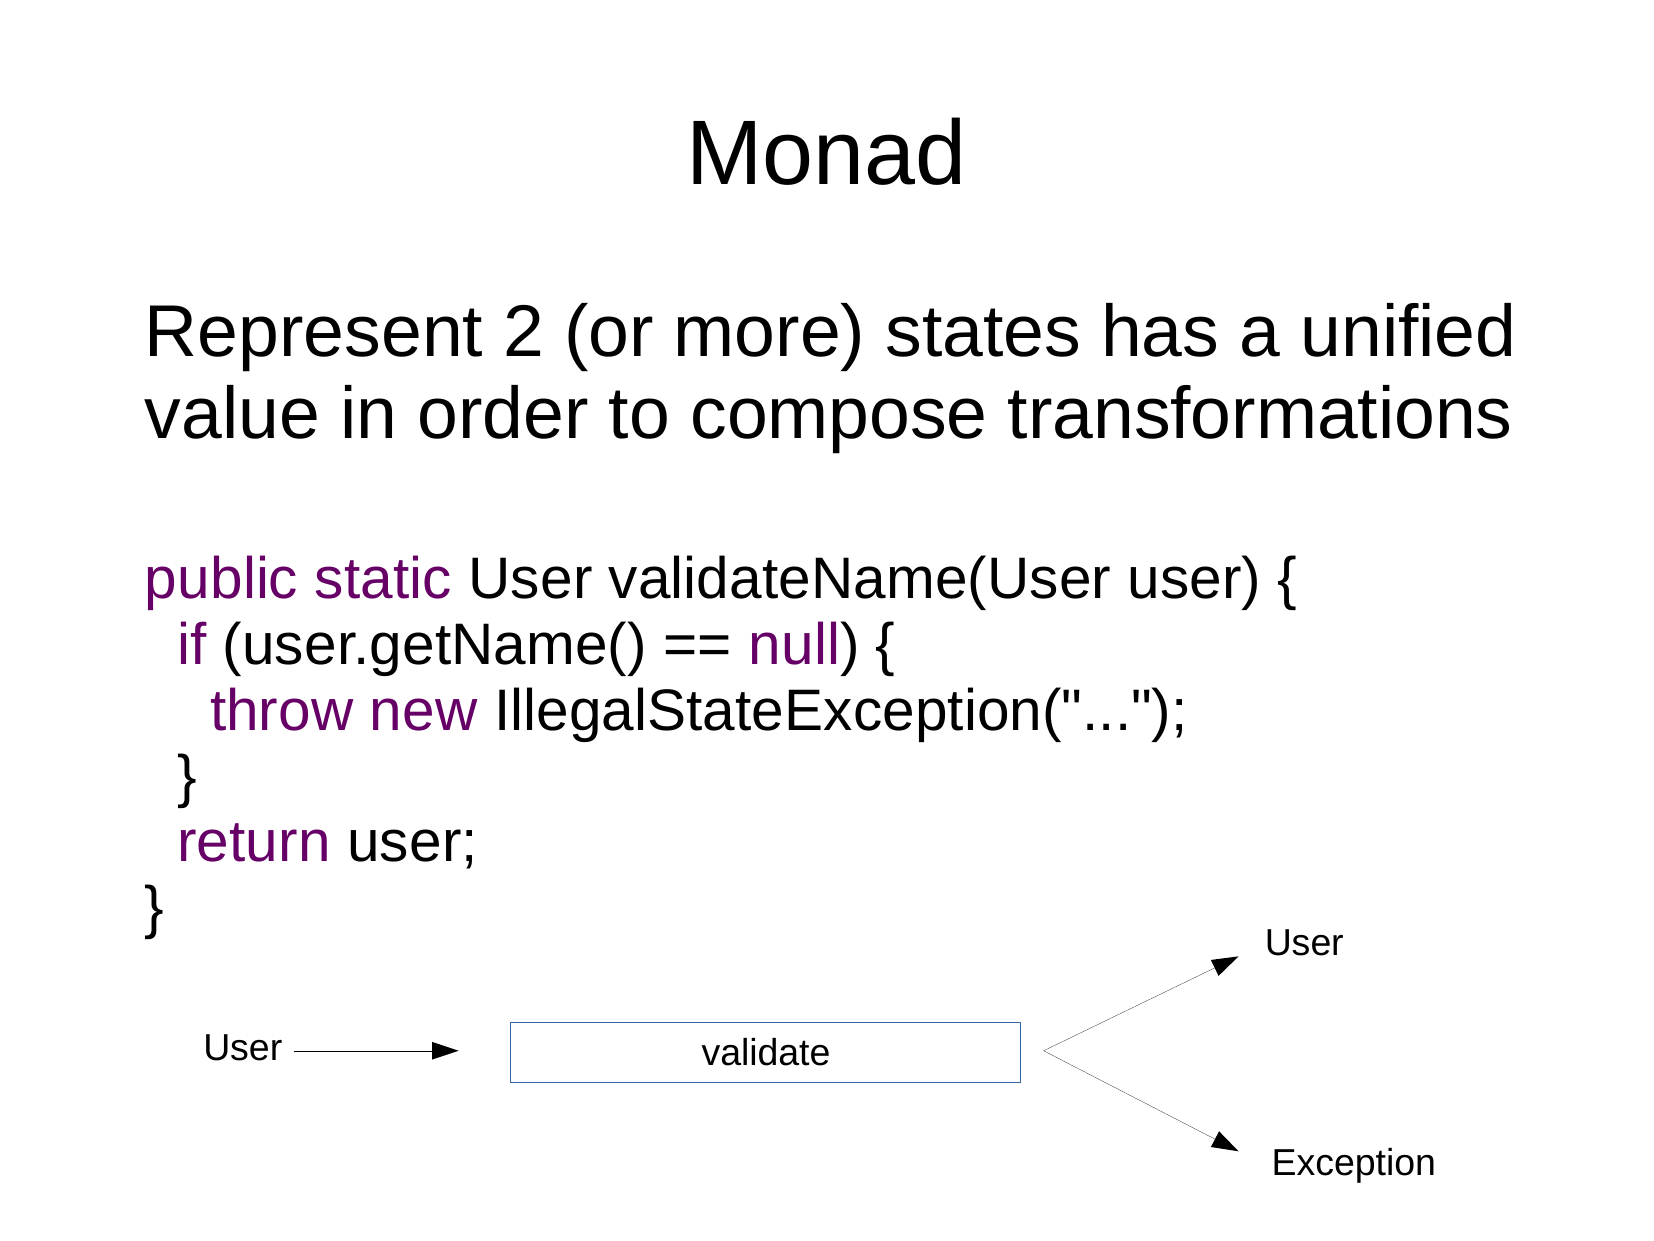

# Monad
Represent 2 (or more) states has a unified value in order to compose transformations
public static User validateName(User user) {
 if (user.getName() == null) {
 throw new IllegalStateException("...");
 }
 return user;
}
User
User
validate
Exception